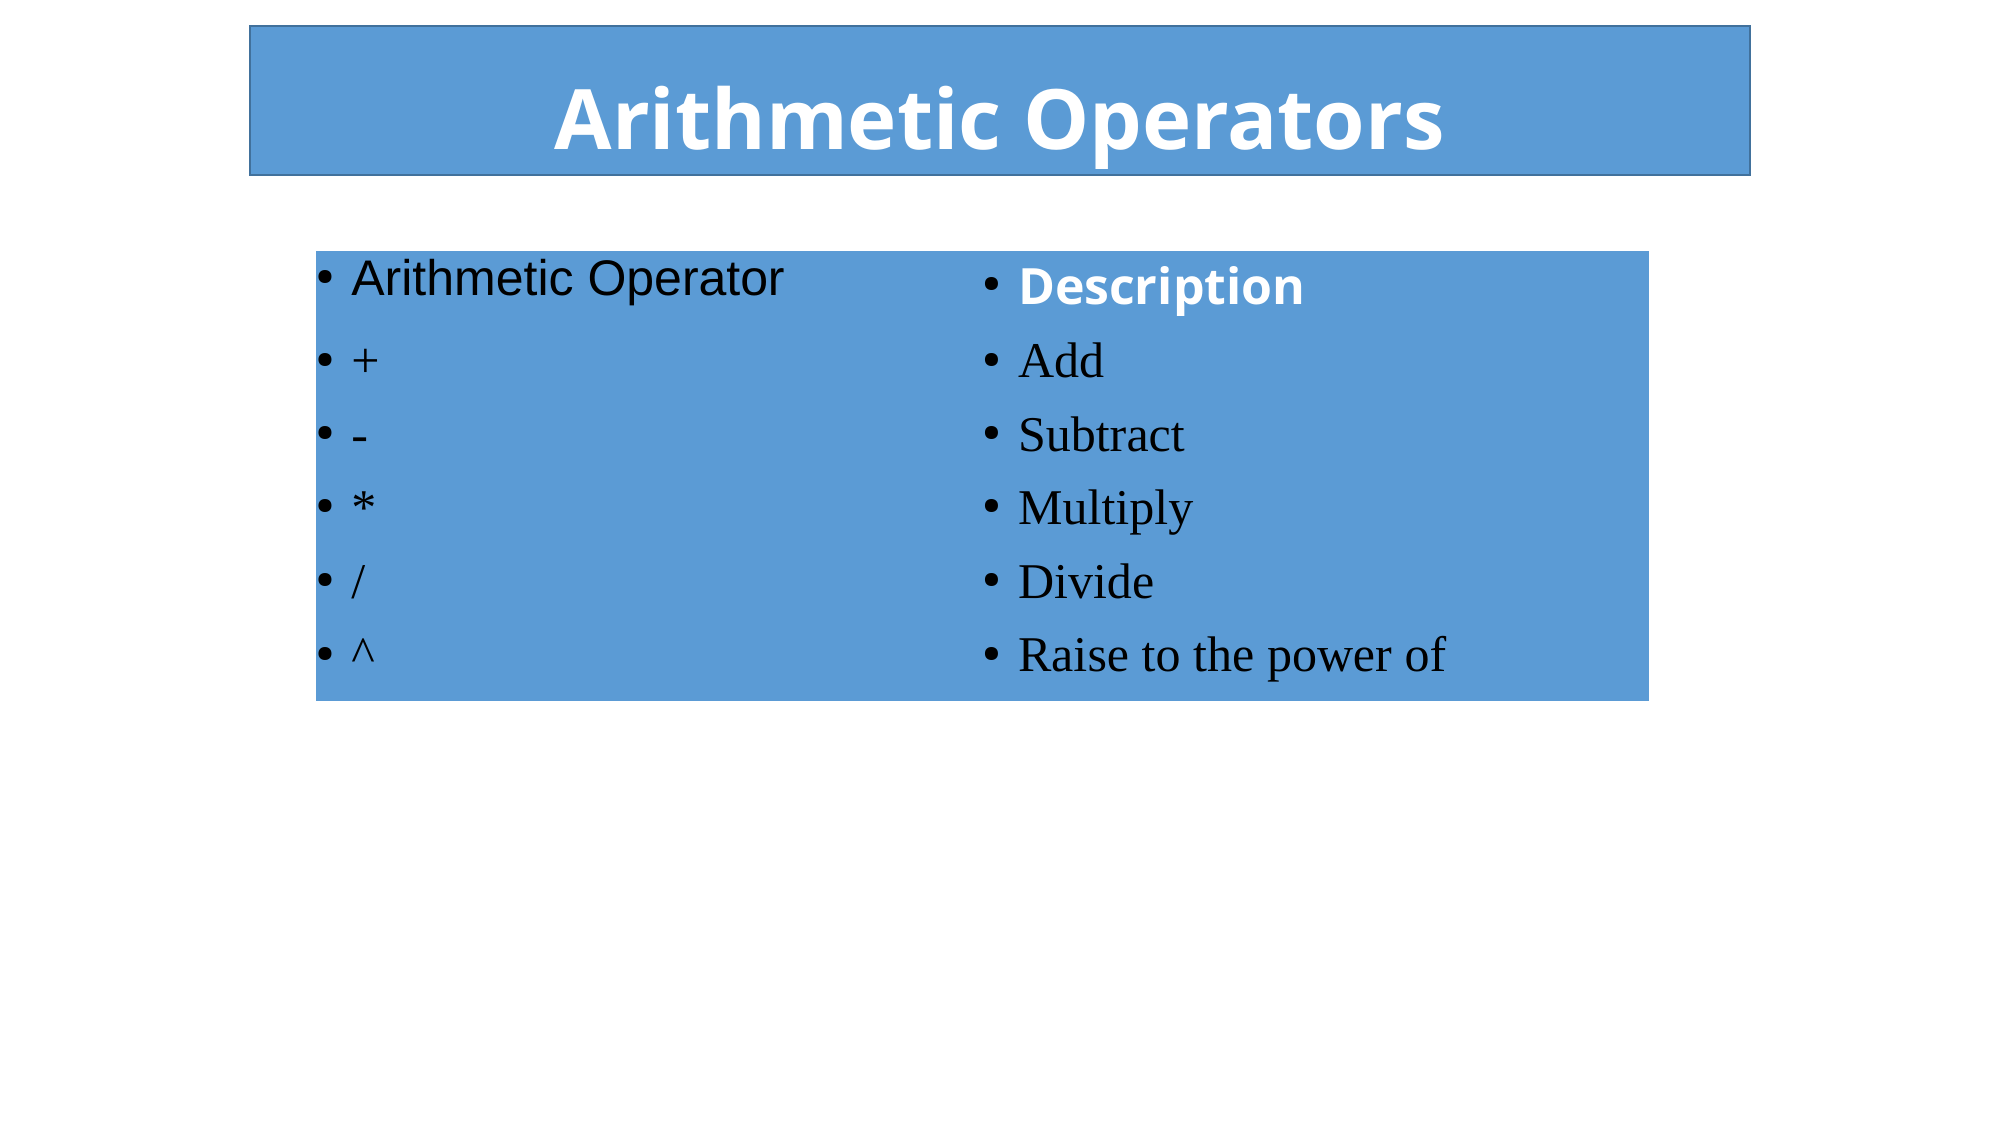

# Arithmetic Operators
| Arithmetic Operator | Description |
| --- | --- |
| + | Add |
| - | Subtract |
| \* | Multiply |
| / | Divide |
| ^ | Raise to the power of |